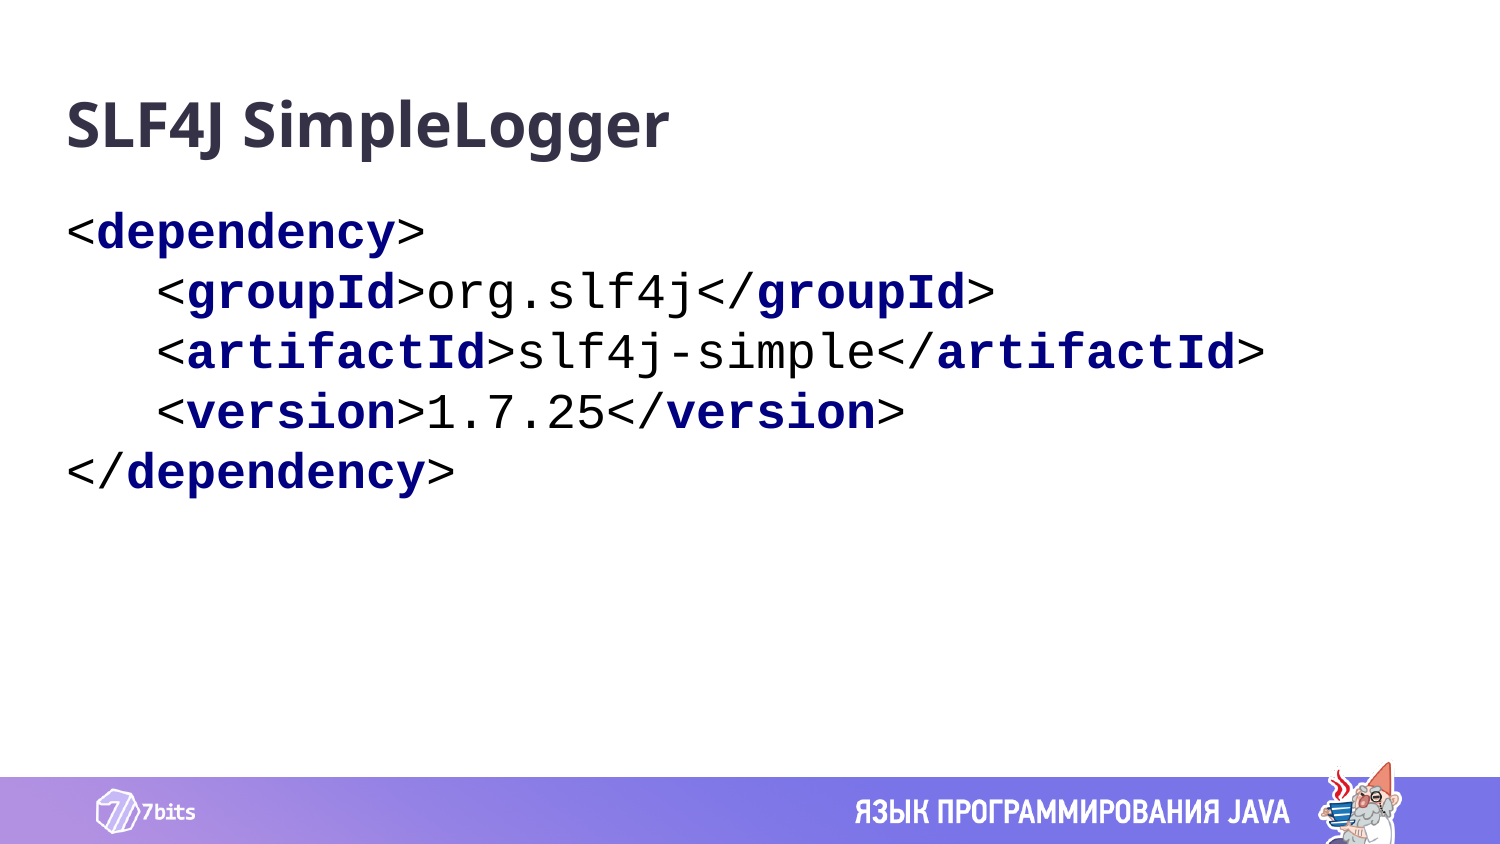

# SLF4J SimpleLogger
<dependency>
 <groupId>org.slf4j</groupId>
 <artifactId>slf4j-simple</artifactId>
 <version>1.7.25</version>
</dependency>